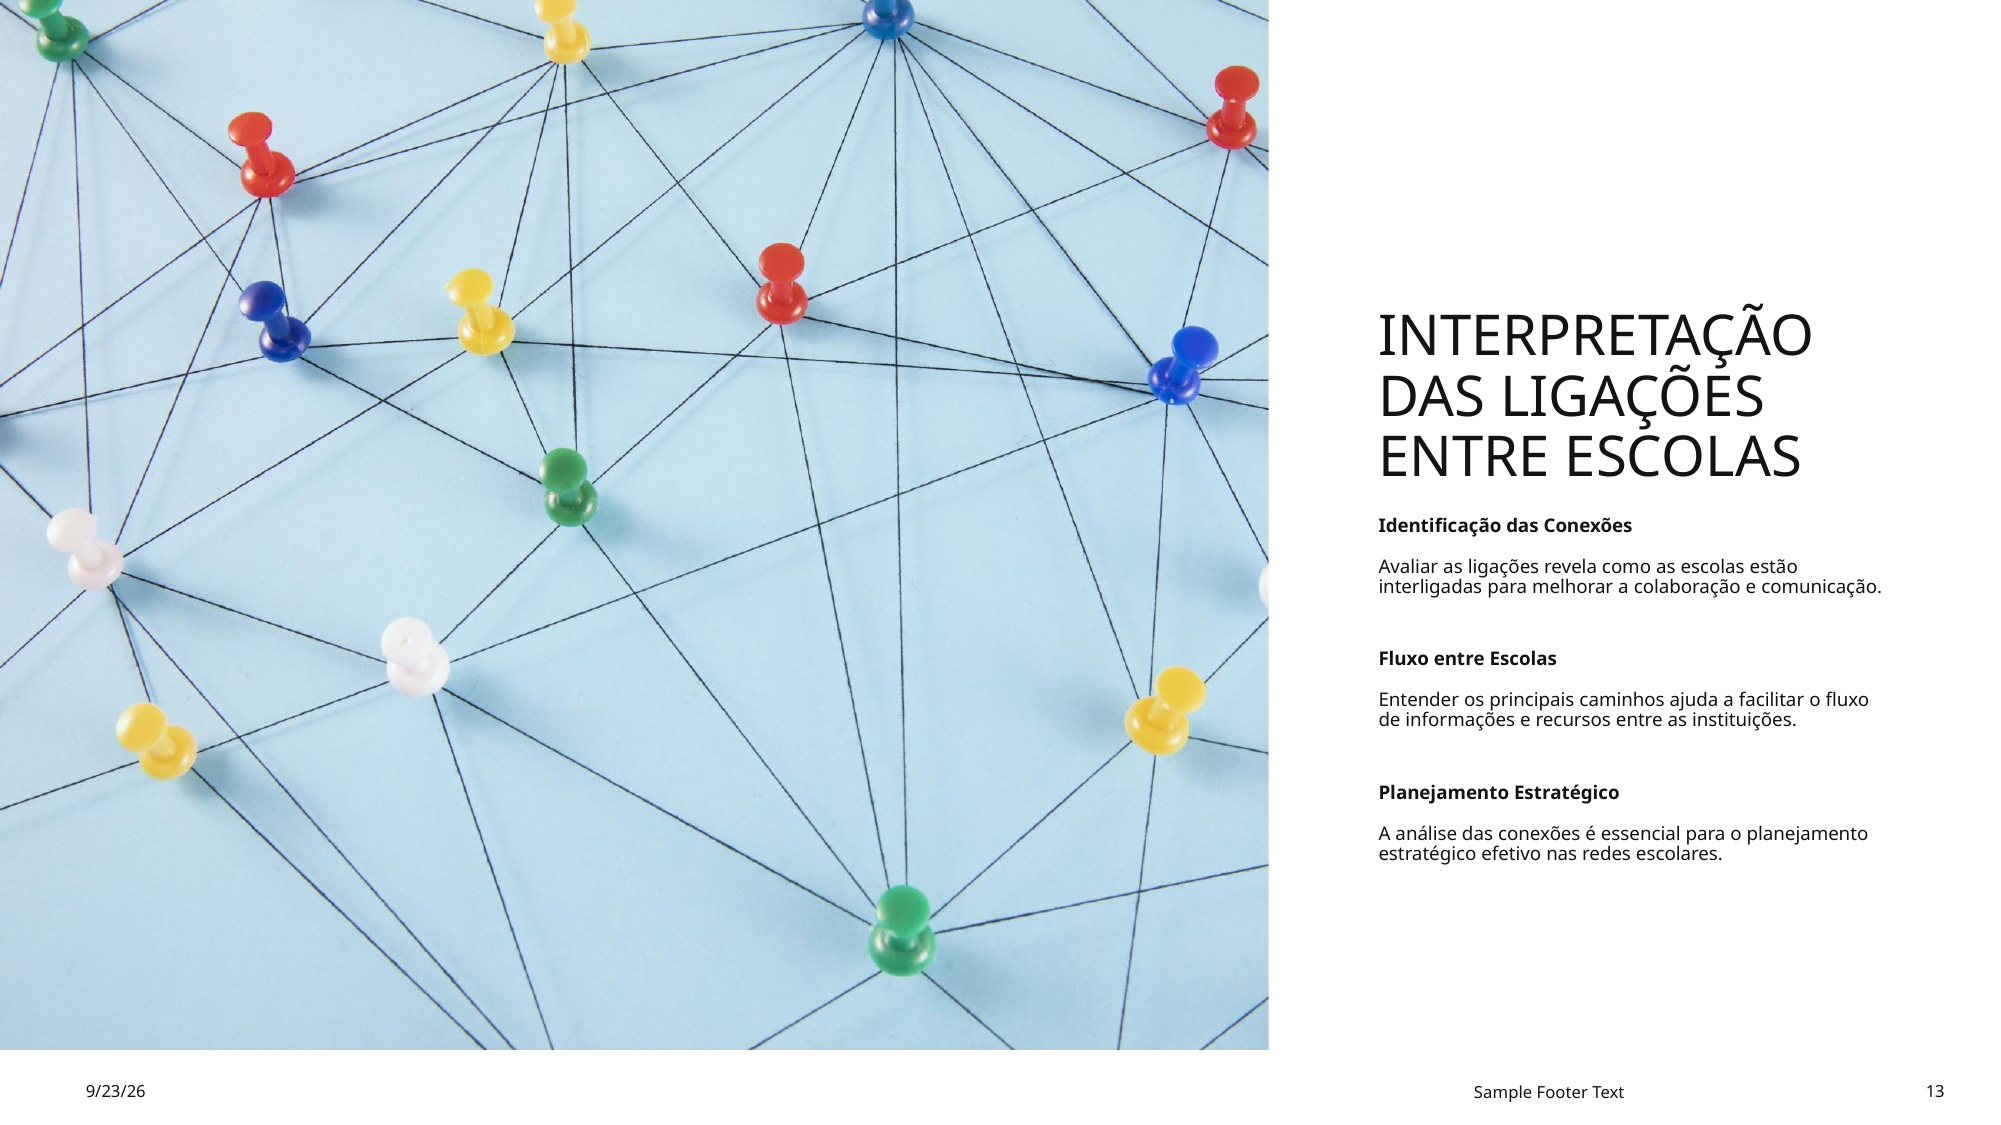

# Interpretação das ligações entre escolas
Identificação das Conexões
Avaliar as ligações revela como as escolas estão interligadas para melhorar a colaboração e comunicação.
Fluxo entre Escolas
Entender os principais caminhos ajuda a facilitar o fluxo de informações e recursos entre as instituições.
Planejamento Estratégico
A análise das conexões é essencial para o planejamento estratégico efetivo nas redes escolares.
Sample Footer Text